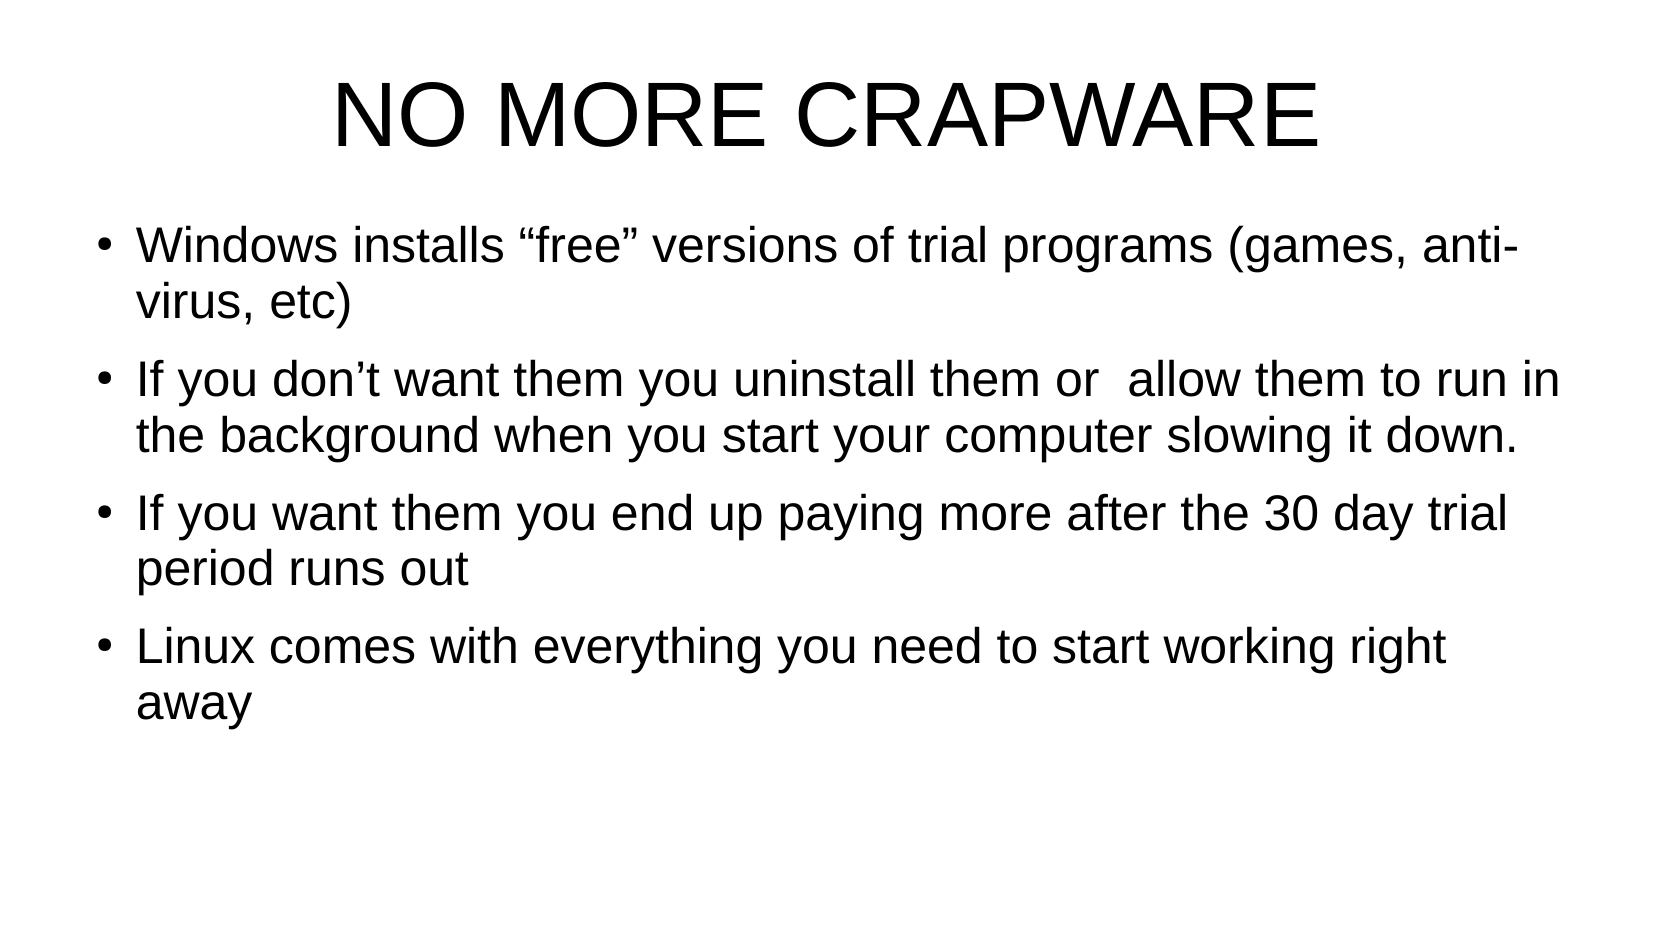

# NO MORE CRAPWARE
Windows installs “free” versions of trial programs (games, anti-virus, etc)
If you don’t want them you uninstall them or allow them to run in the background when you start your computer slowing it down.
If you want them you end up paying more after the 30 day trial period runs out
Linux comes with everything you need to start working right away